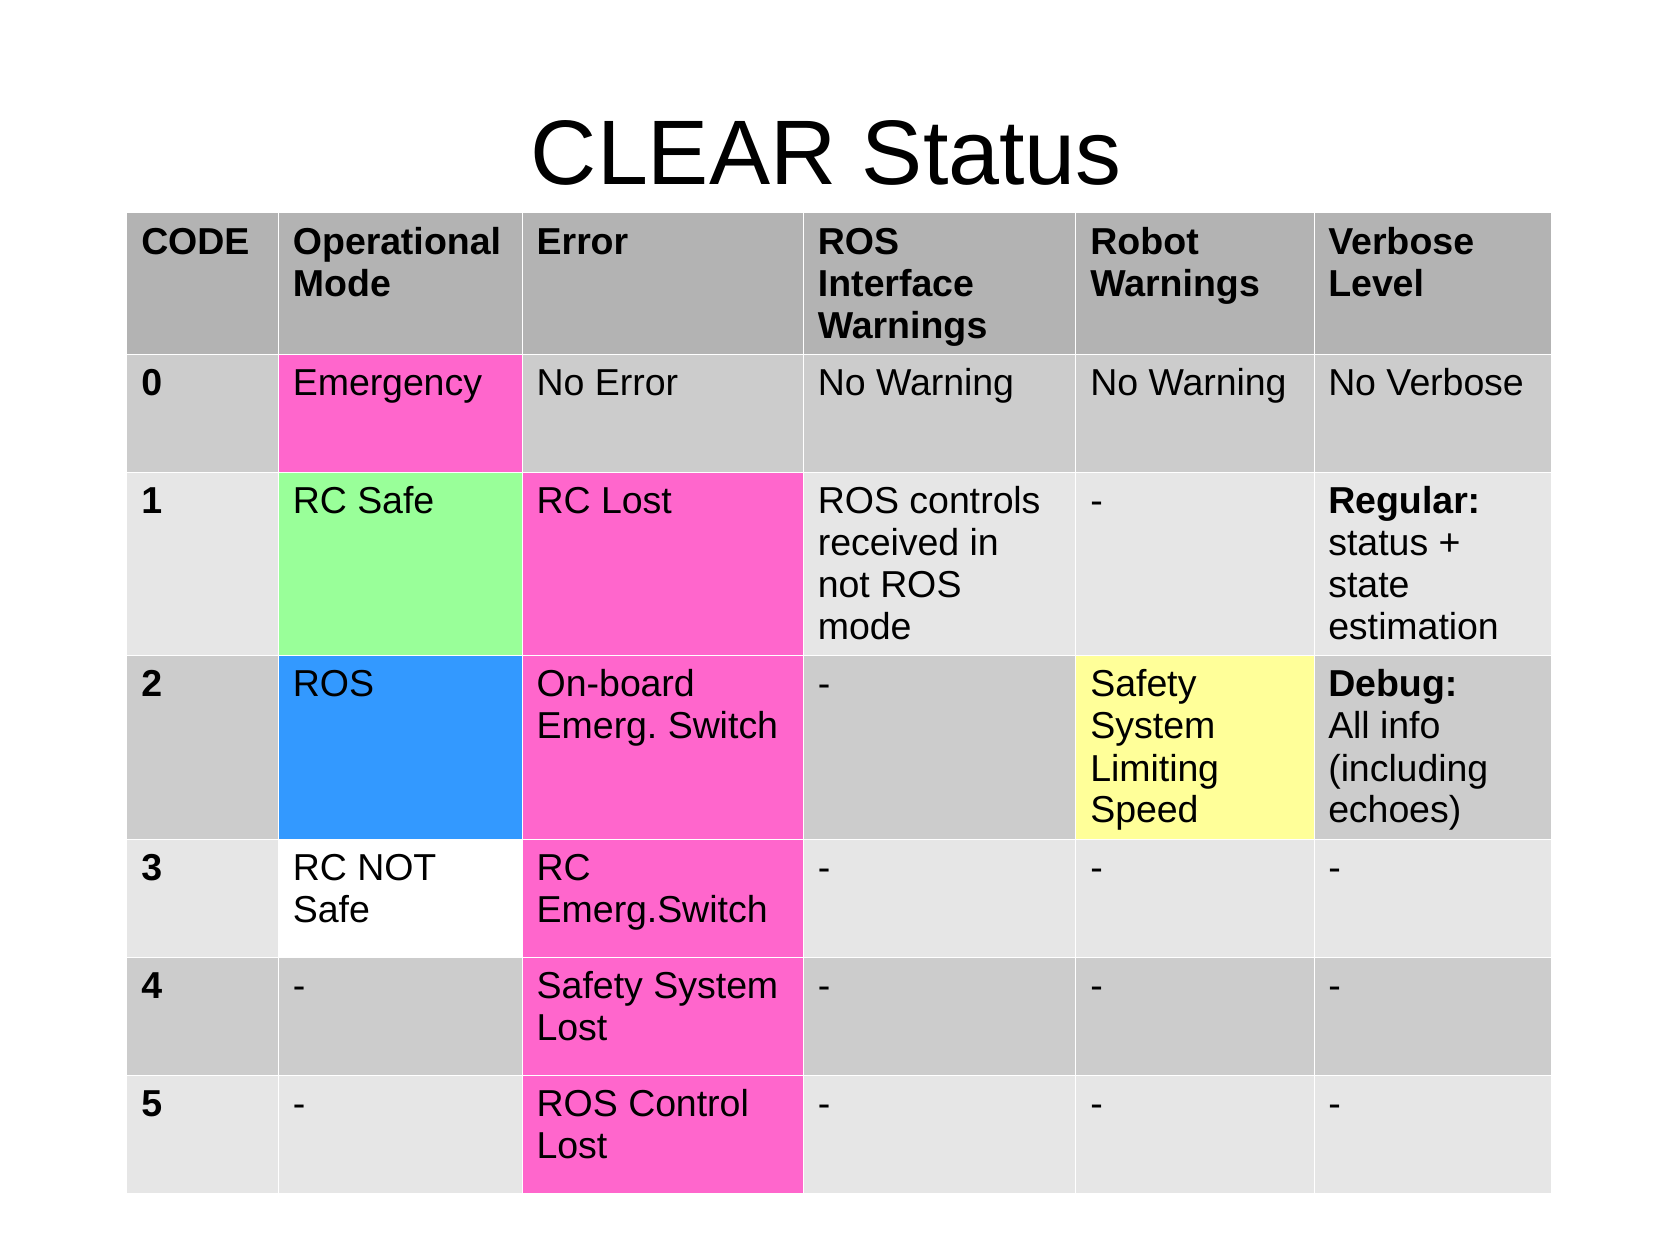

# CLEAR Status
| CODE | Operational Mode | Error | ROS Interface Warnings | Robot Warnings | Verbose Level |
| --- | --- | --- | --- | --- | --- |
| 0 | Emergency | No Error | No Warning | No Warning | No Verbose |
| 1 | RC Safe | RC Lost | ROS controls received in not ROS mode | - | Regular: status + state estimation |
| 2 | ROS | On-board Emerg. Switch | - | Safety System Limiting Speed | Debug: All info (including echoes) |
| 3 | RC NOT Safe | RC Emerg.Switch | - | - | - |
| 4 | - | Safety System Lost | - | - | - |
| 5 | - | ROS Control Lost | - | - | - |